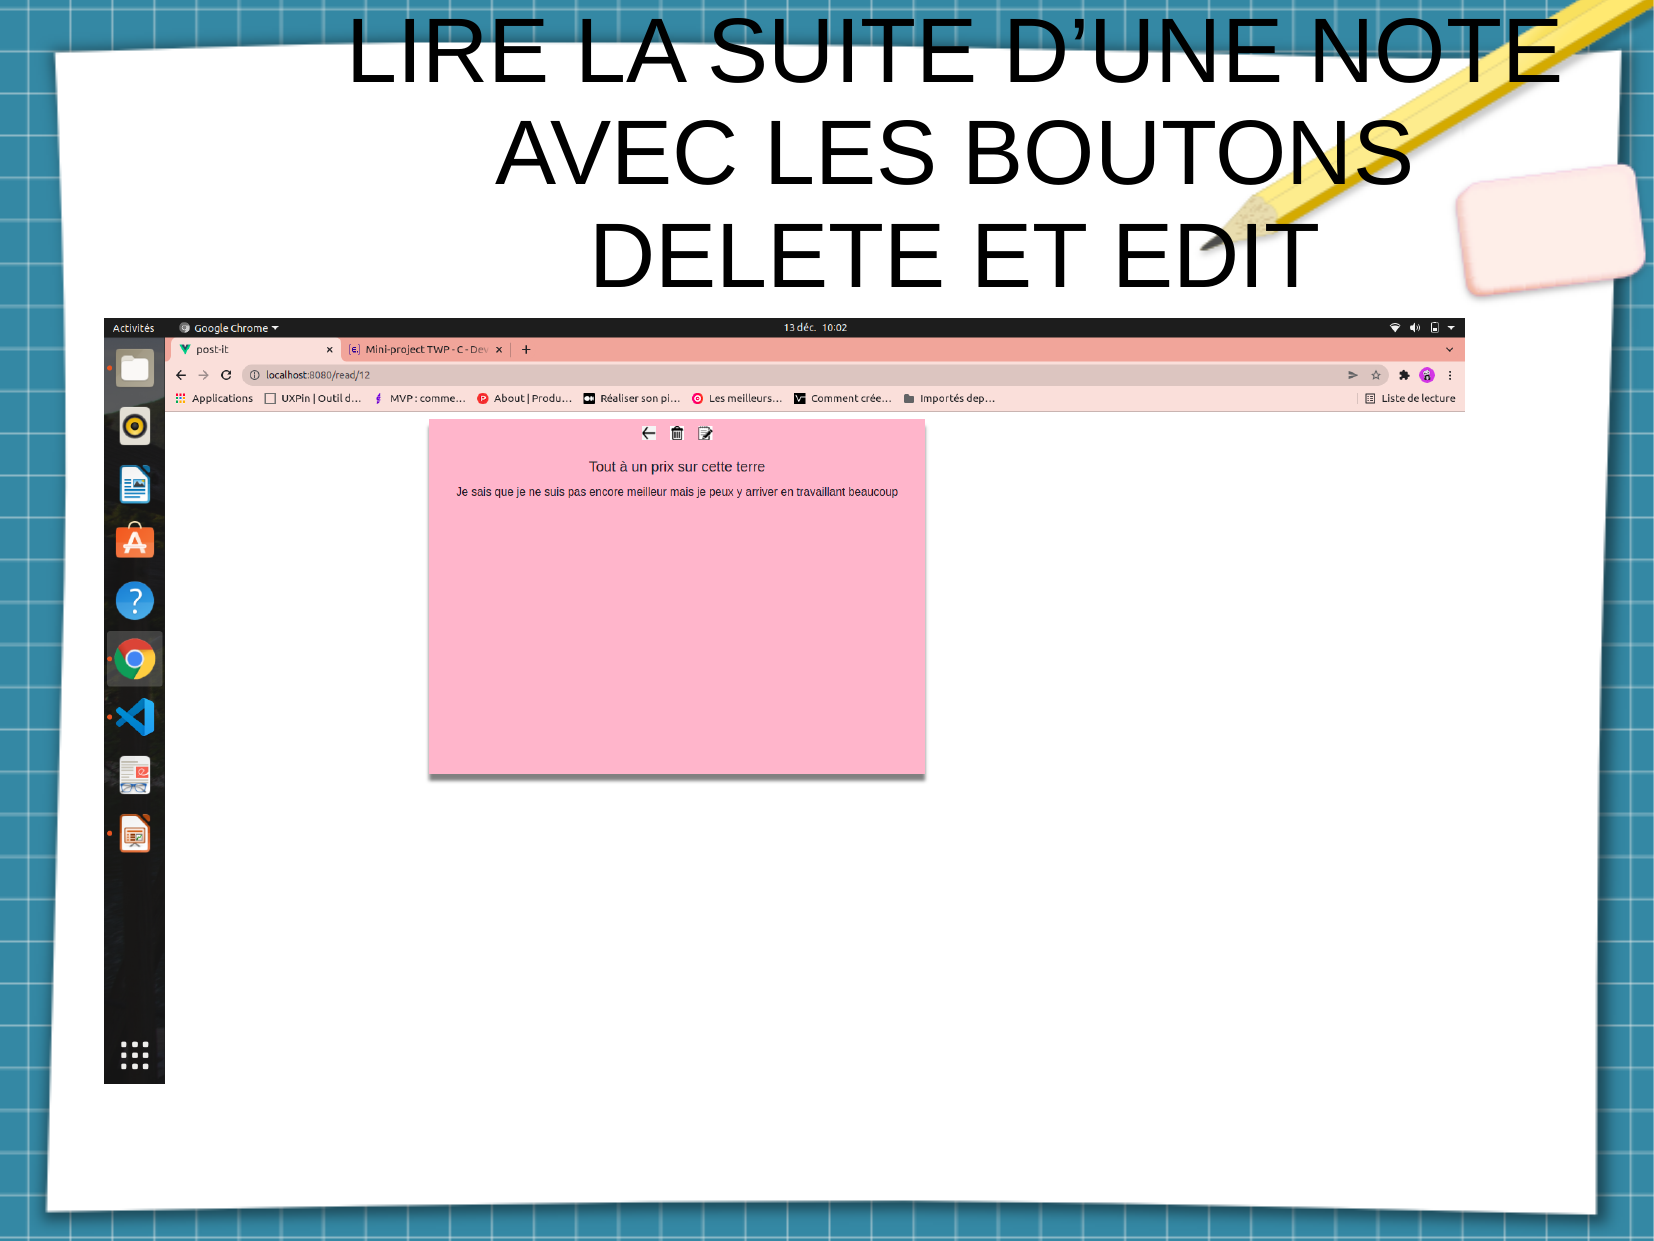

# LIRE LA SUITE D’UNE NOTE AVEC LES BOUTONS DELETE ET EDIT